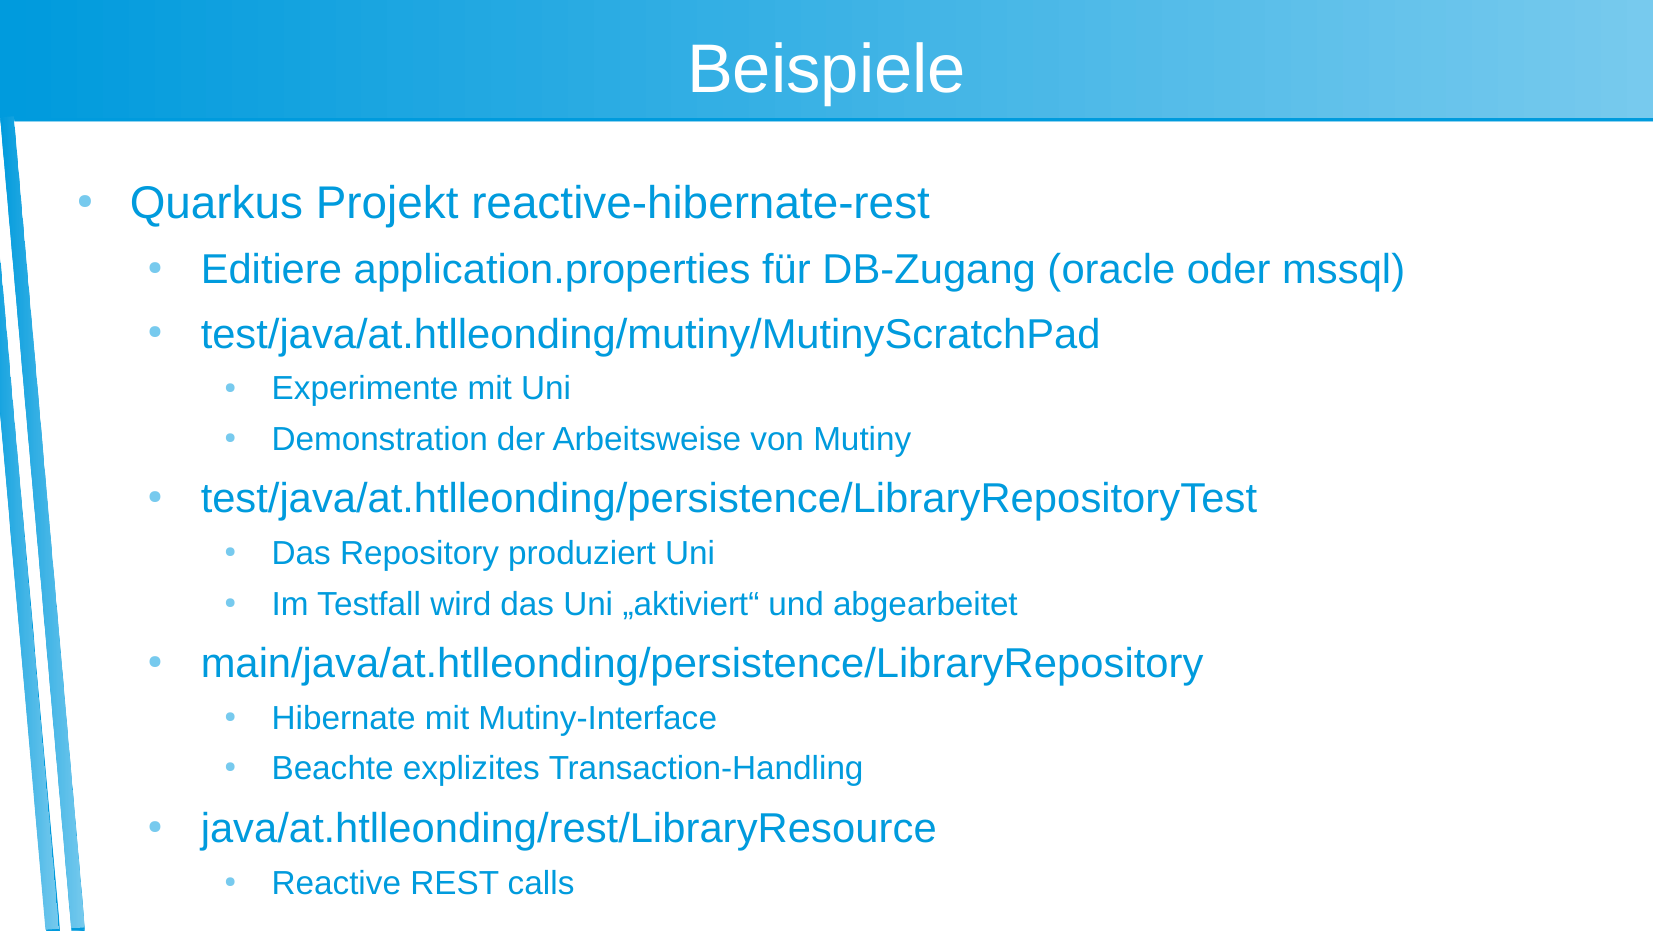

# Beispiele
Quarkus Projekt reactive-hibernate-rest
Editiere application.properties für DB-Zugang (oracle oder mssql)
test/java/at.htlleonding/mutiny/MutinyScratchPad
Experimente mit Uni
Demonstration der Arbeitsweise von Mutiny
test/java/at.htlleonding/persistence/LibraryRepositoryTest
Das Repository produziert Uni
Im Testfall wird das Uni „aktiviert“ und abgearbeitet
main/java/at.htlleonding/persistence/LibraryRepository
Hibernate mit Mutiny-Interface
Beachte explizites Transaction-Handling
java/at.htlleonding/rest/LibraryResource
Reactive REST calls